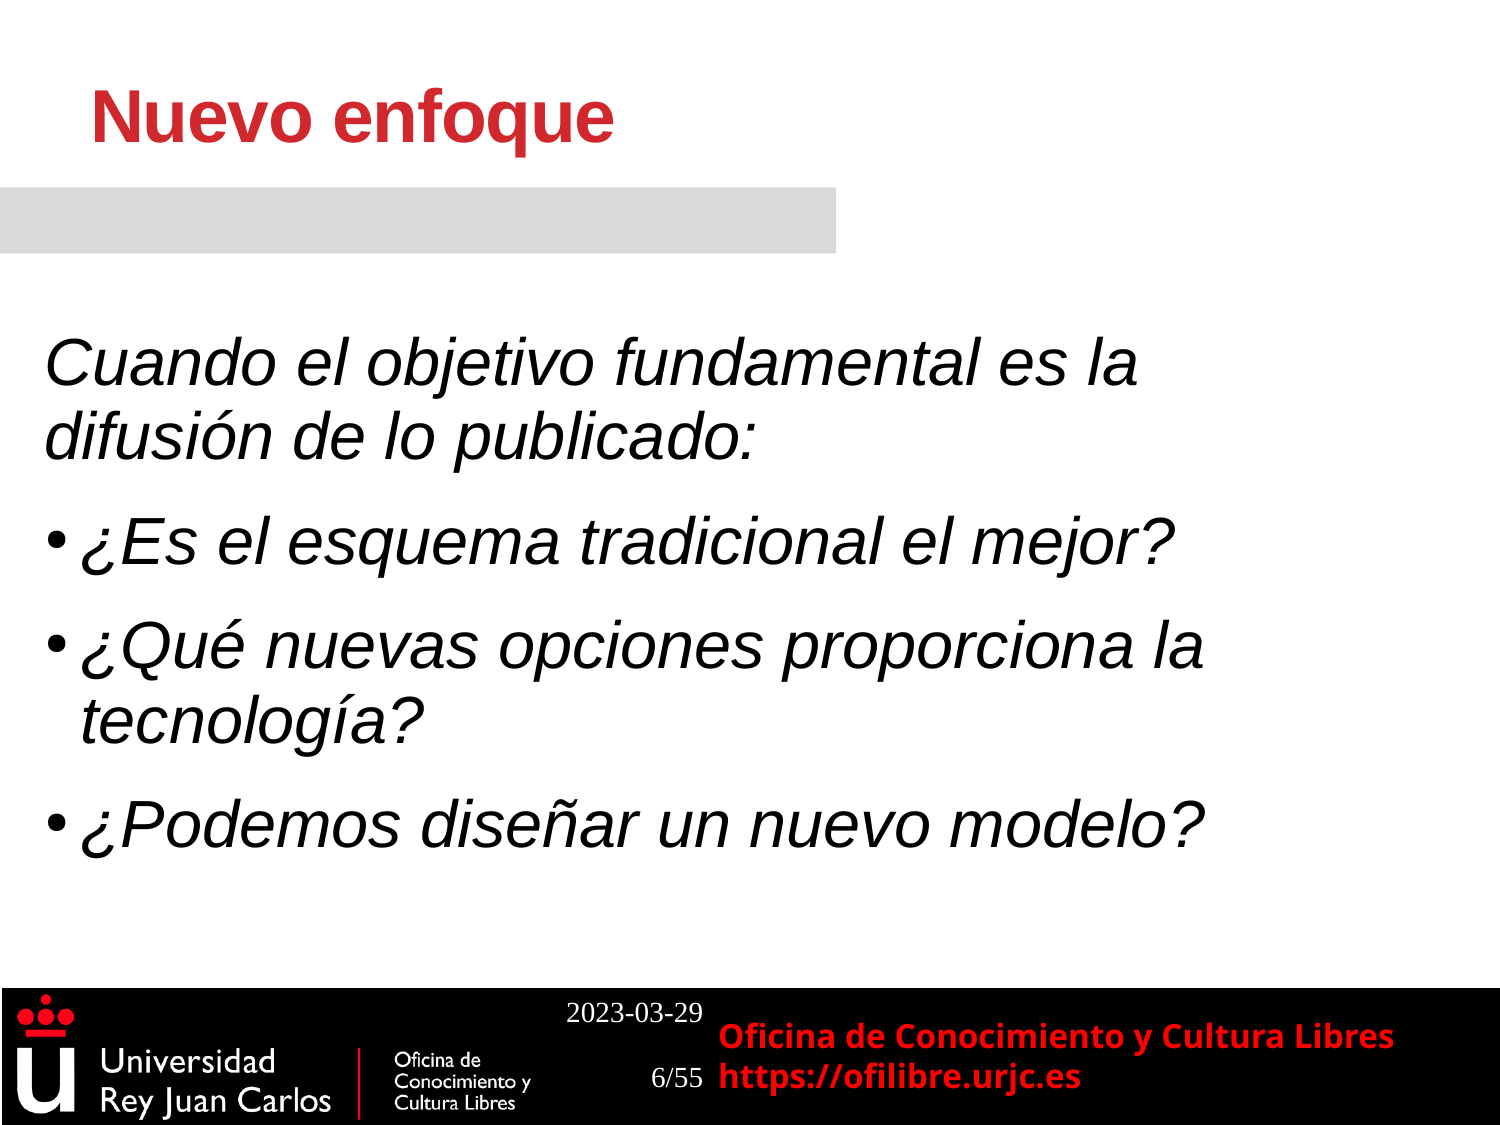

#
	Nuevo enfoque
Cuando el objetivo fundamental es la difusión de lo publicado:
¿Es el esquema tradicional el mejor?
¿Qué nuevas opciones proporciona la tecnología?
¿Podemos diseñar un nuevo modelo?